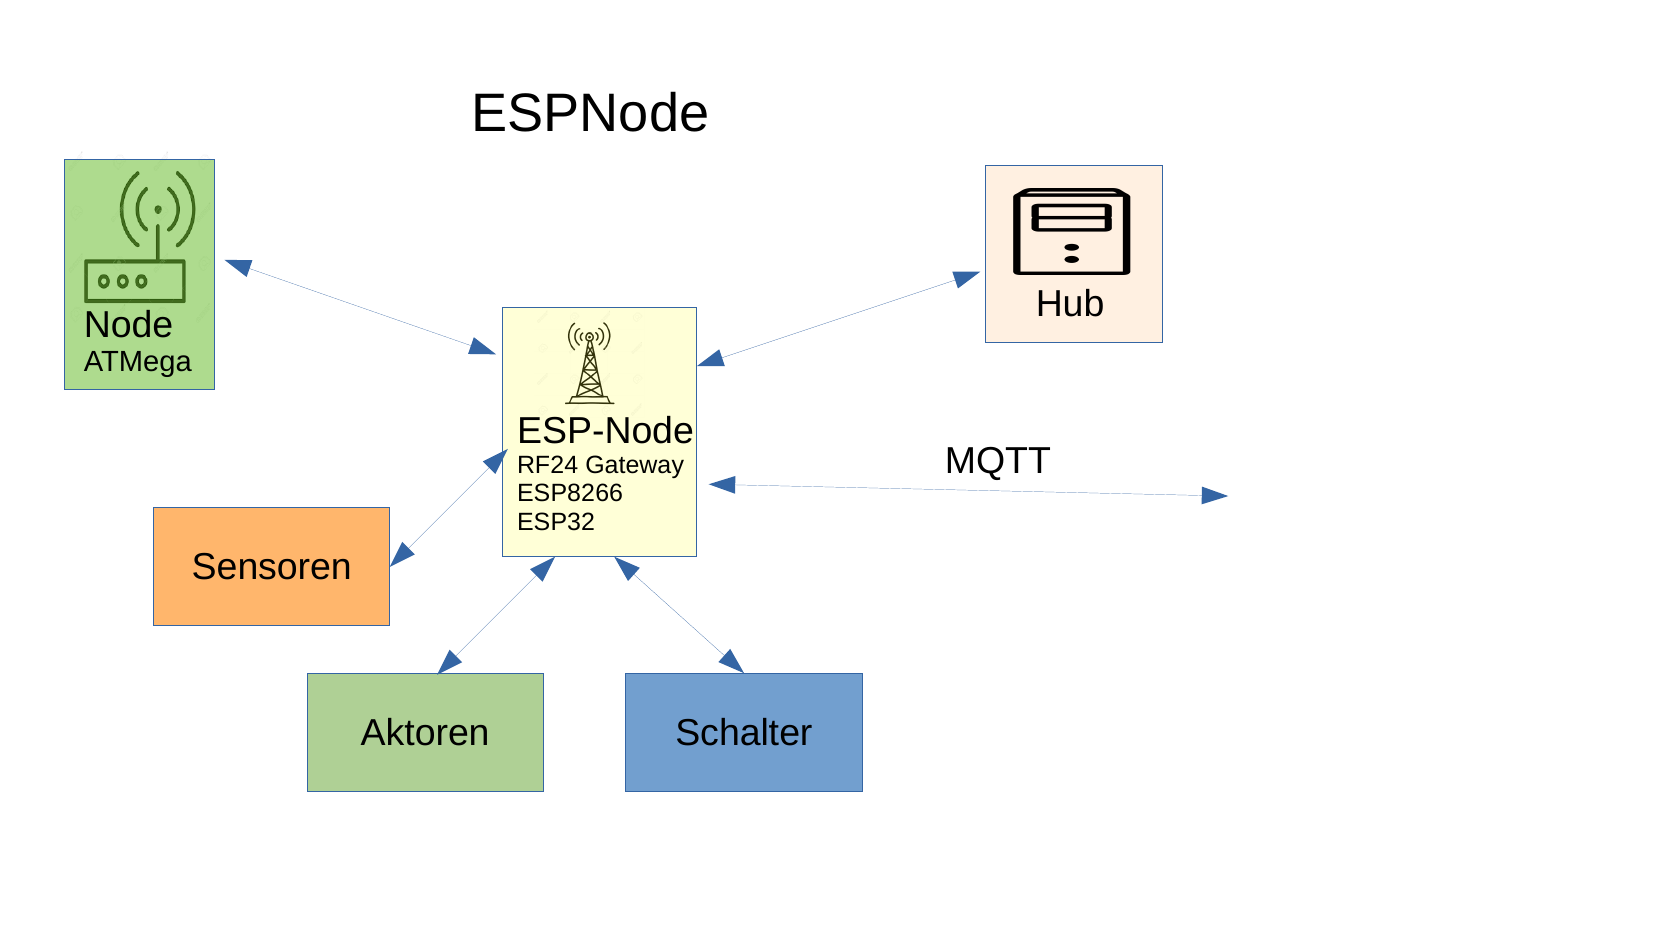

ESPNode
Node
ATMega
Hub
ESP-Node
RF24 Gateway
ESP8266
ESP32
MQTT
Sensoren
Aktoren
Schalter